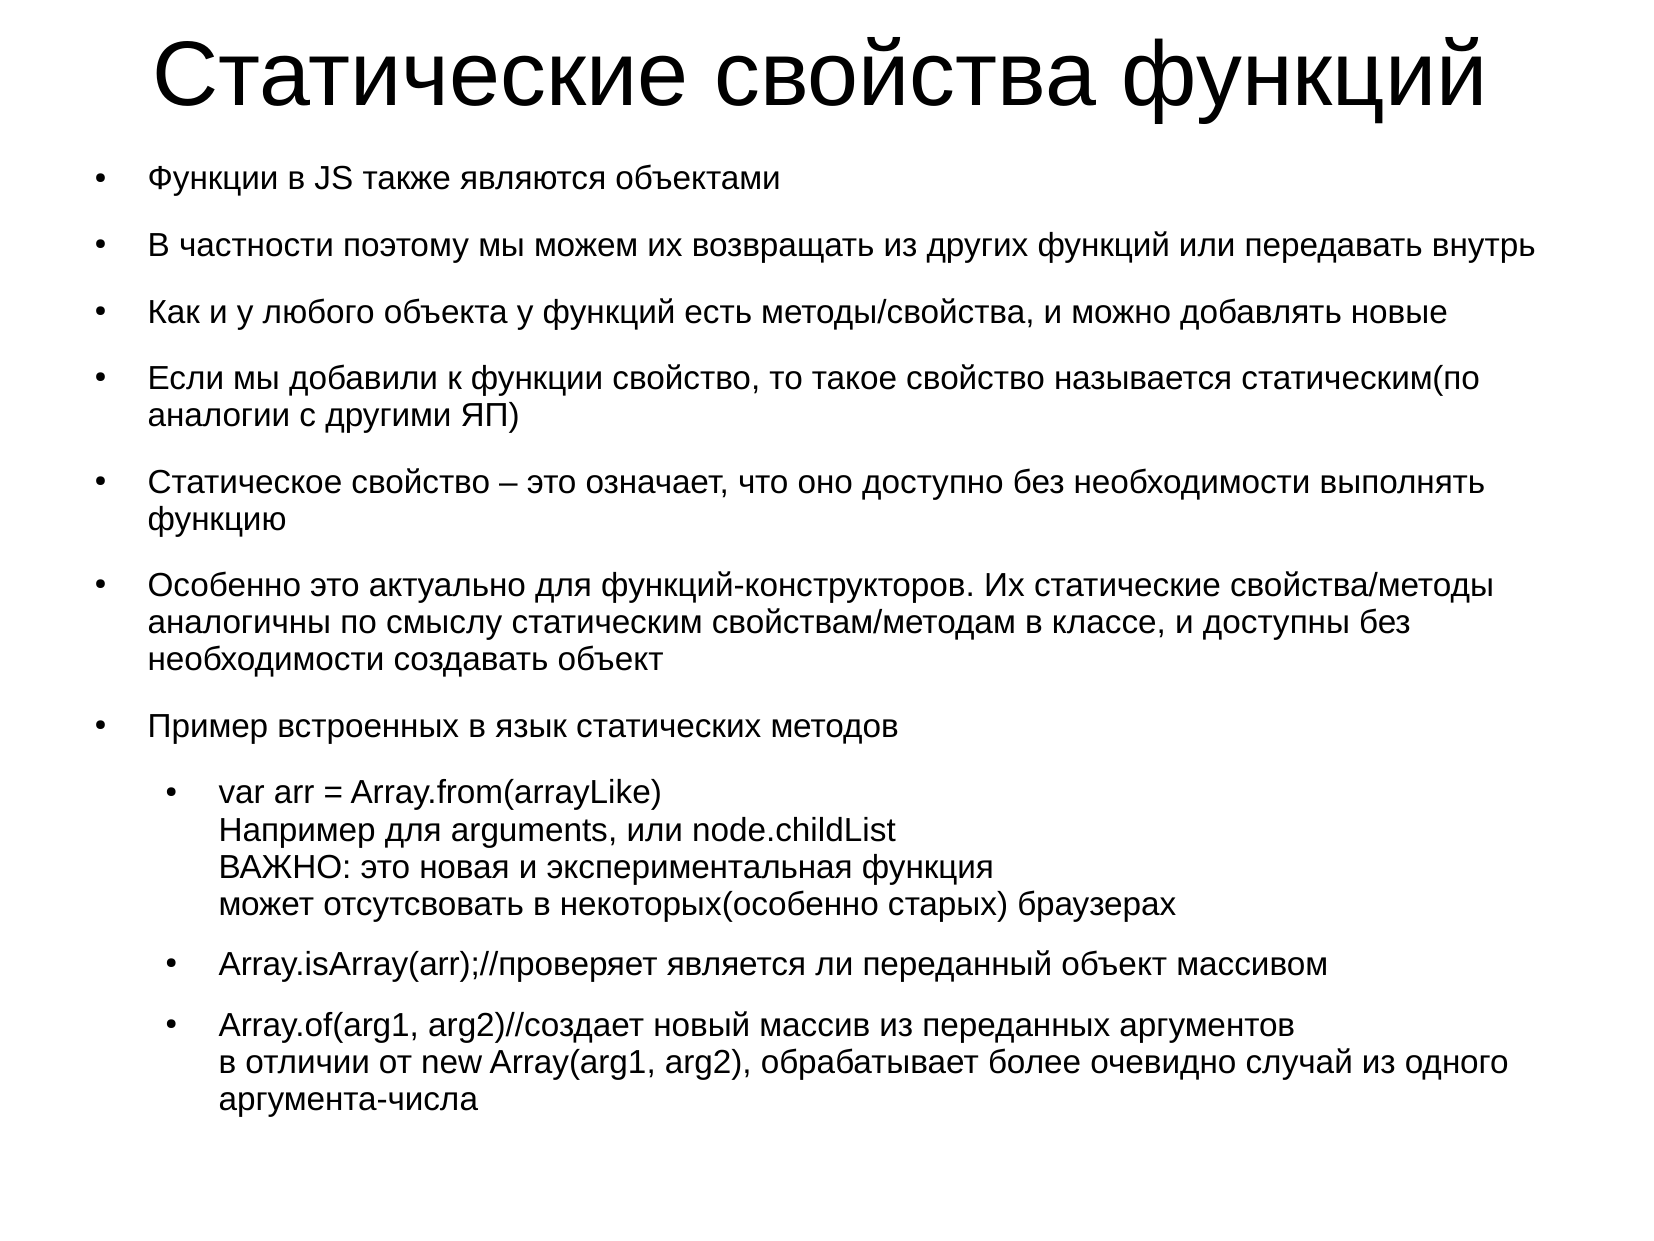

# Статические свойства функций
Функции в JS также являются объектами
В частности поэтому мы можем их возвращать из других функций или передавать внутрь
Как и у любого объекта у функций есть методы/свойства, и можно добавлять новые
Если мы добавили к функции свойство, то такое свойство называется статическим(по аналогии с другими ЯП)
Статическое свойство – это означает, что оно доступно без необходимости выполнять функцию
Особенно это актуально для функций-конструкторов. Их статические свойства/методы аналогичны по смыслу статическим свойствам/методам в классе, и доступны без необходимости создавать объект
Пример встроенных в язык статических методов
var arr = Array.from(arrayLike)
Например для arguments, или node.childList
ВАЖНО: это новая и экспериментальная функция
может отсутсвовать в некоторых(особенно старых) браузерах
Array.isArray(arr);//проверяет является ли переданный объект массивом
Array.of(arg1, arg2)//создает новый массив из переданных аргументов
в отличии от new Array(arg1, arg2), обрабатывает более очевидно случай из одного аргумента-числа